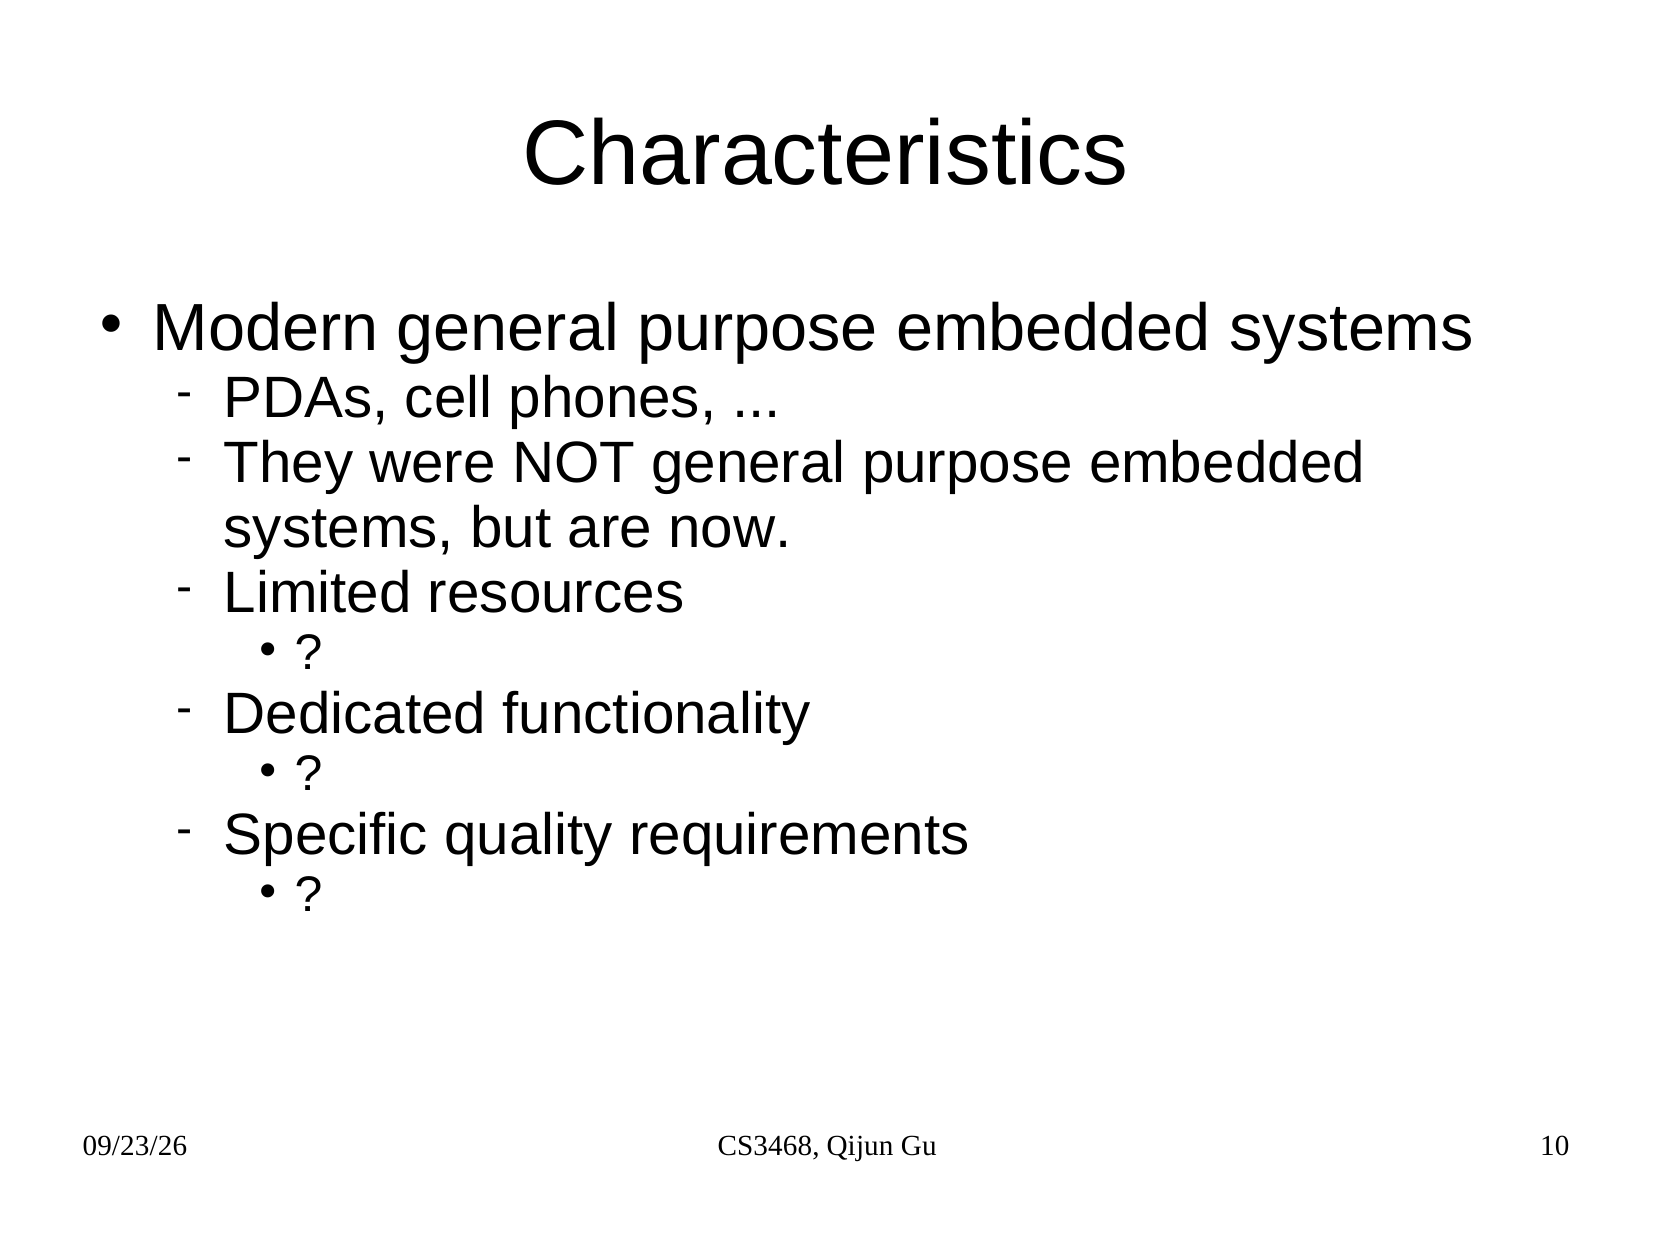

# Characteristics
Modern general purpose embedded systems
PDAs, cell phones, ...
They were NOT general purpose embedded systems, but are now.
Limited resources
?
Dedicated functionality
?
Specific quality requirements
?
CS3468, Qijun Gu
10